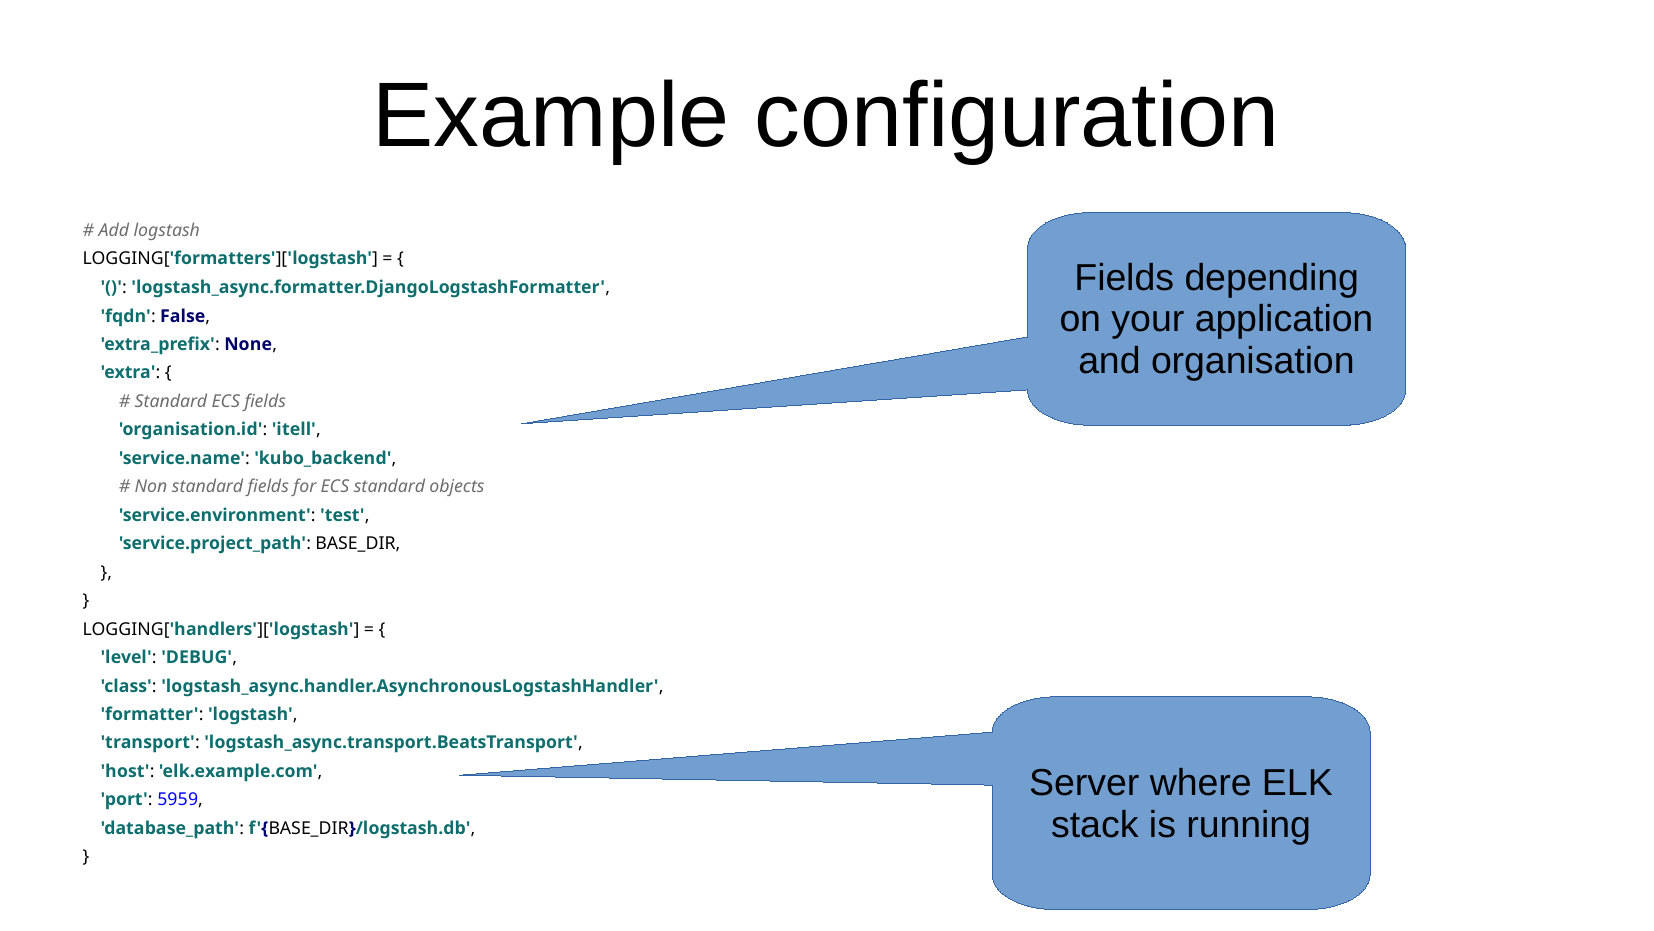

# Example configuration
Fields depending
on your application
and organisation
# Add logstash
LOGGING['formatters']['logstash'] = {
 '()': 'logstash_async.formatter.DjangoLogstashFormatter',
 'fqdn': False,
 'extra_prefix': None,
 'extra': {
 # Standard ECS fields
 'organisation.id': 'itell',
 'service.name': 'kubo_backend',
 # Non standard fields for ECS standard objects
 'service.environment': 'test',
 'service.project_path': BASE_DIR,
 },
}
LOGGING['handlers']['logstash'] = {
 'level': 'DEBUG',
 'class': 'logstash_async.handler.AsynchronousLogstashHandler',
 'formatter': 'logstash',
 'transport': 'logstash_async.transport.BeatsTransport',
 'host': 'elk.example.com',
 'port': 5959,
 'database_path': f'{BASE_DIR}/logstash.db',
}
Server where ELK
stack is running